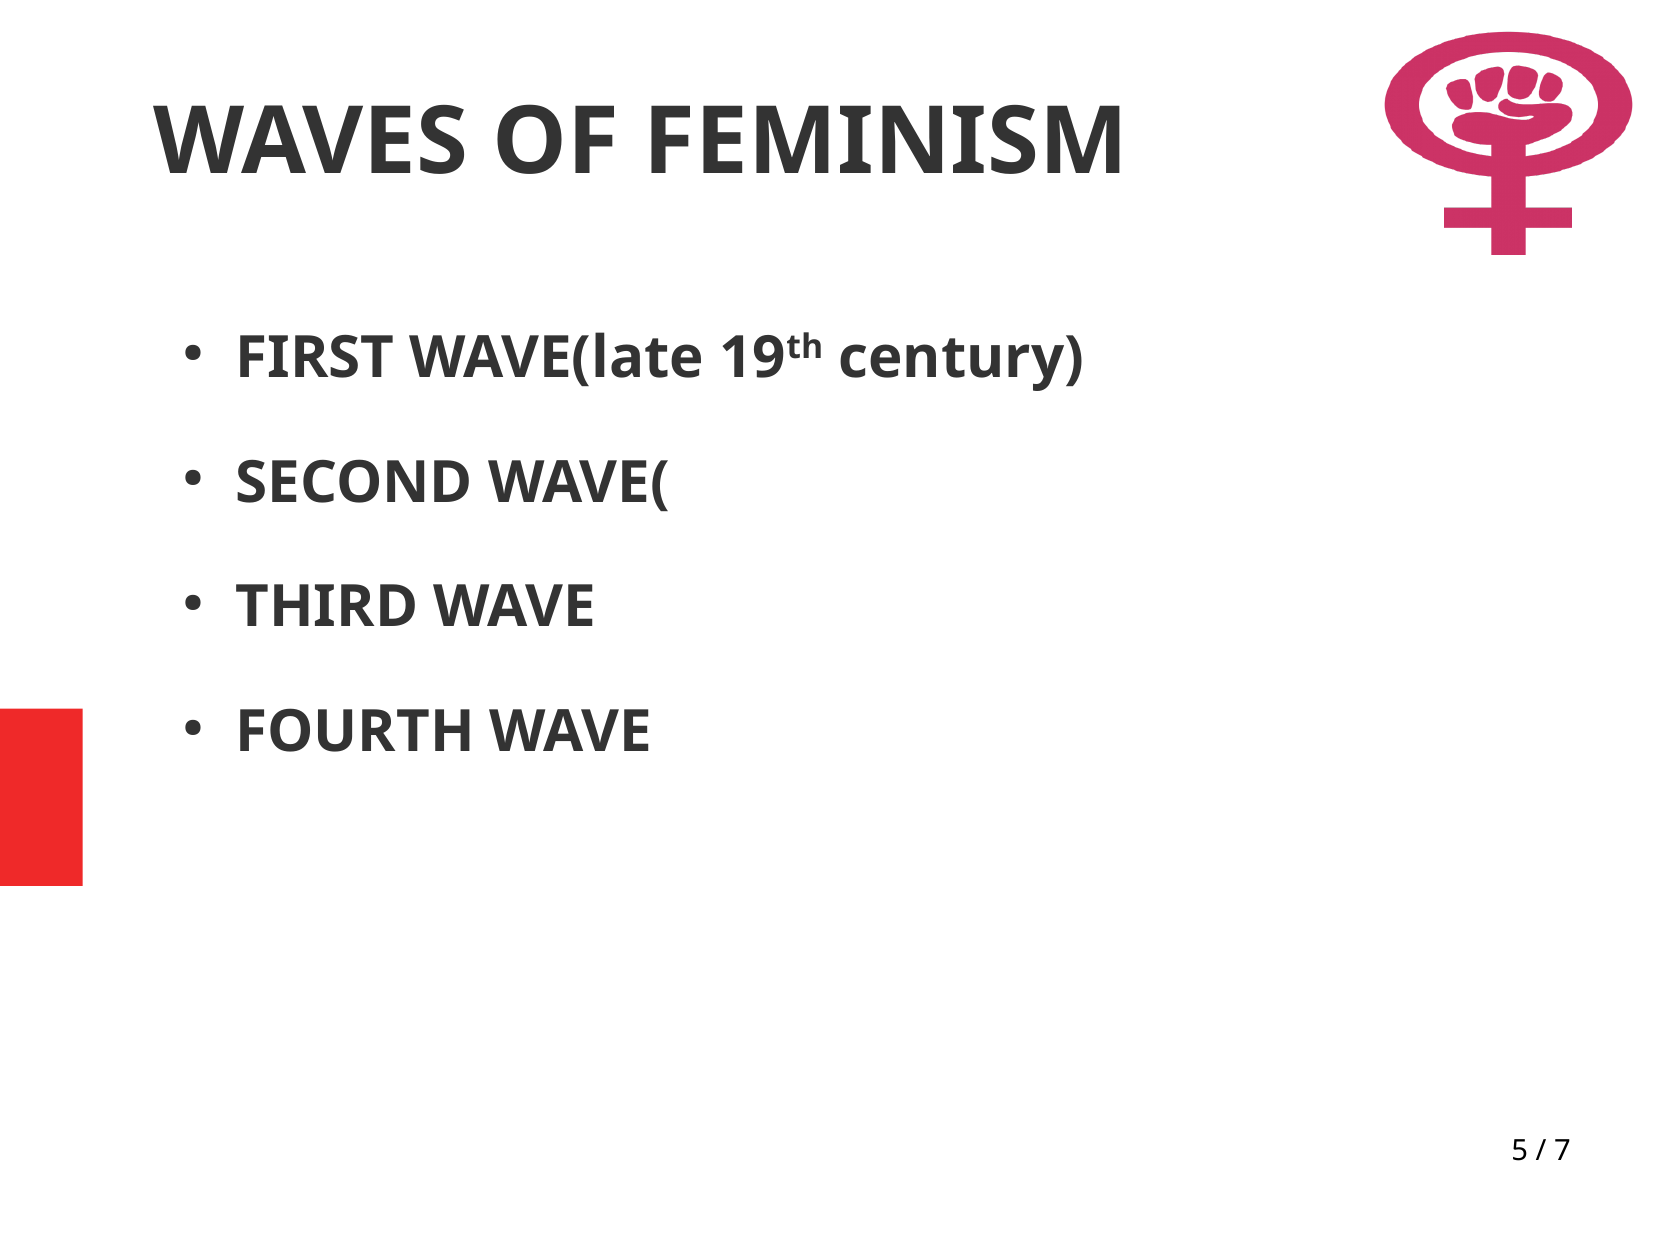

# WAVES OF FEMINISM
FIRST WAVE(late 19th century)
SECOND WAVE(
THIRD WAVE
FOURTH WAVE
5